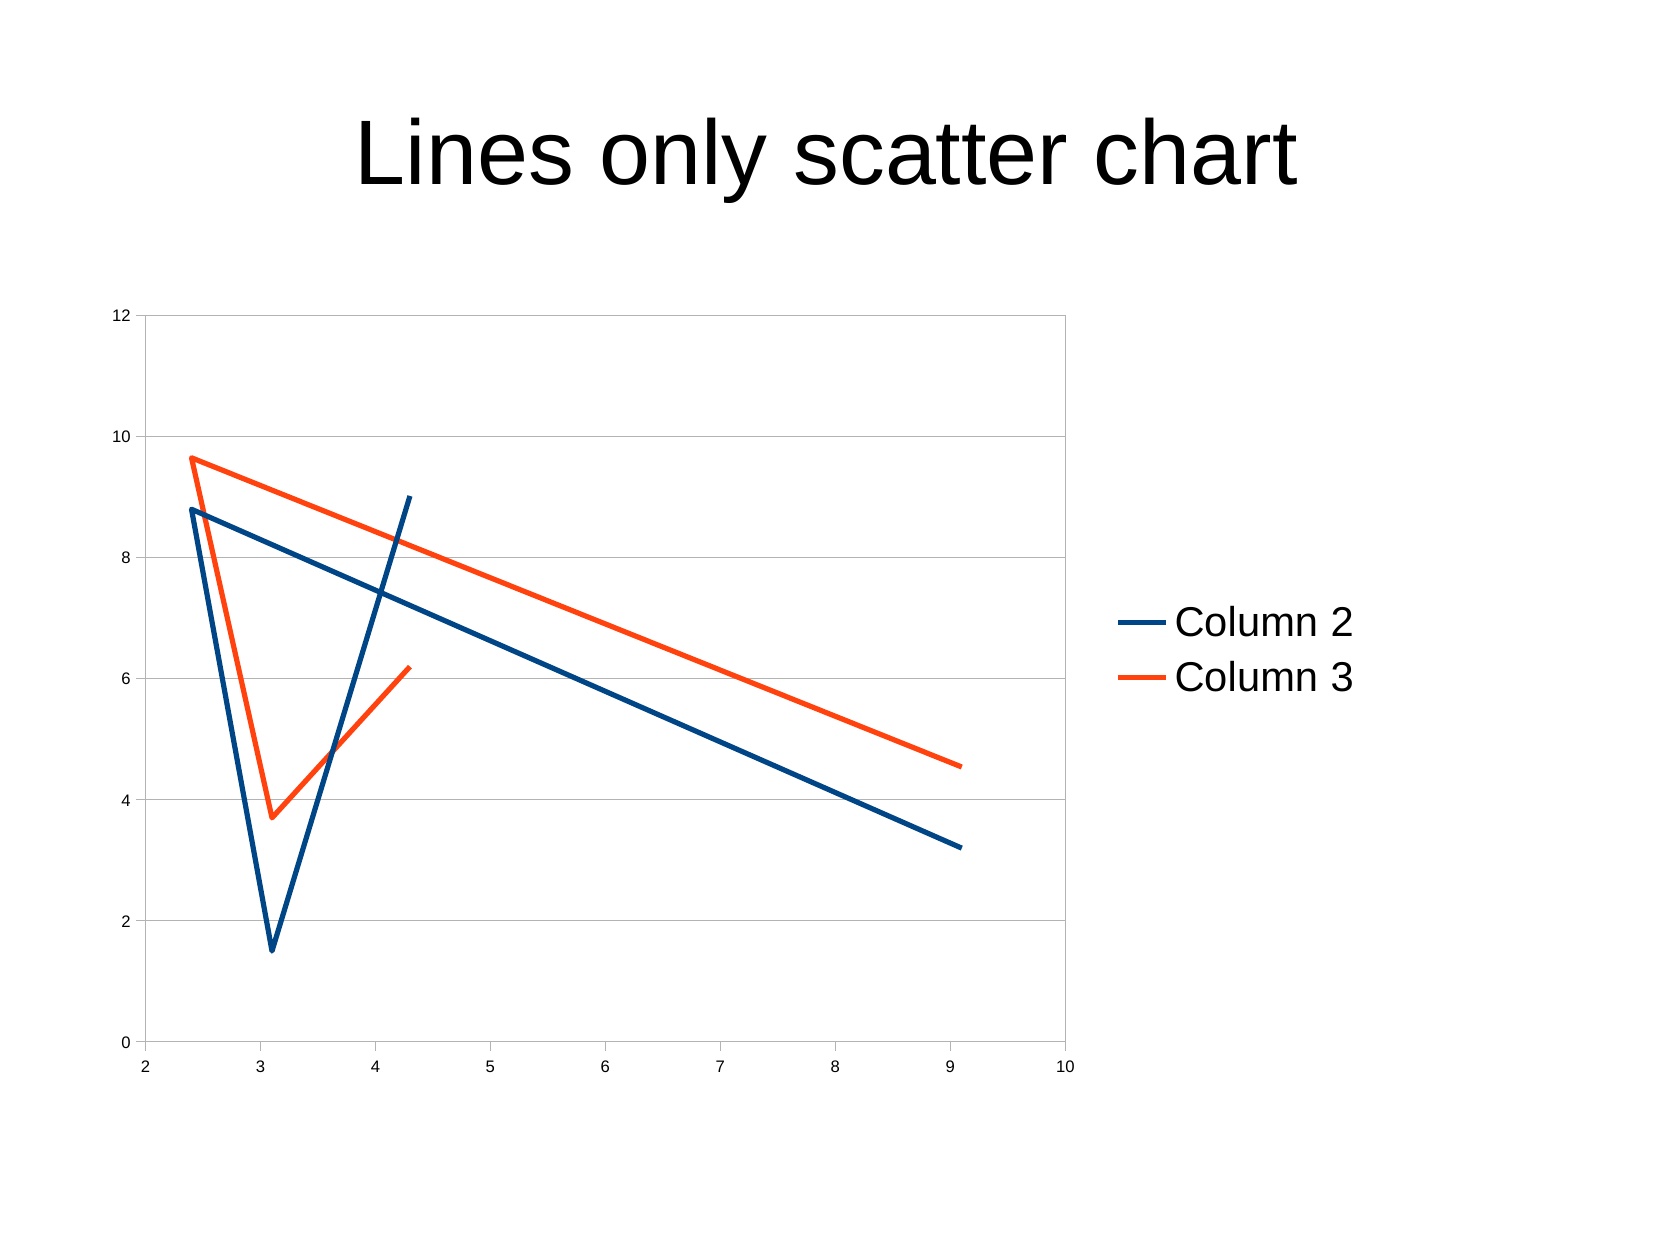

# Lines only scatter chart
### Chart
| Category | Column 2 | Column 3 |
|---|---|---|